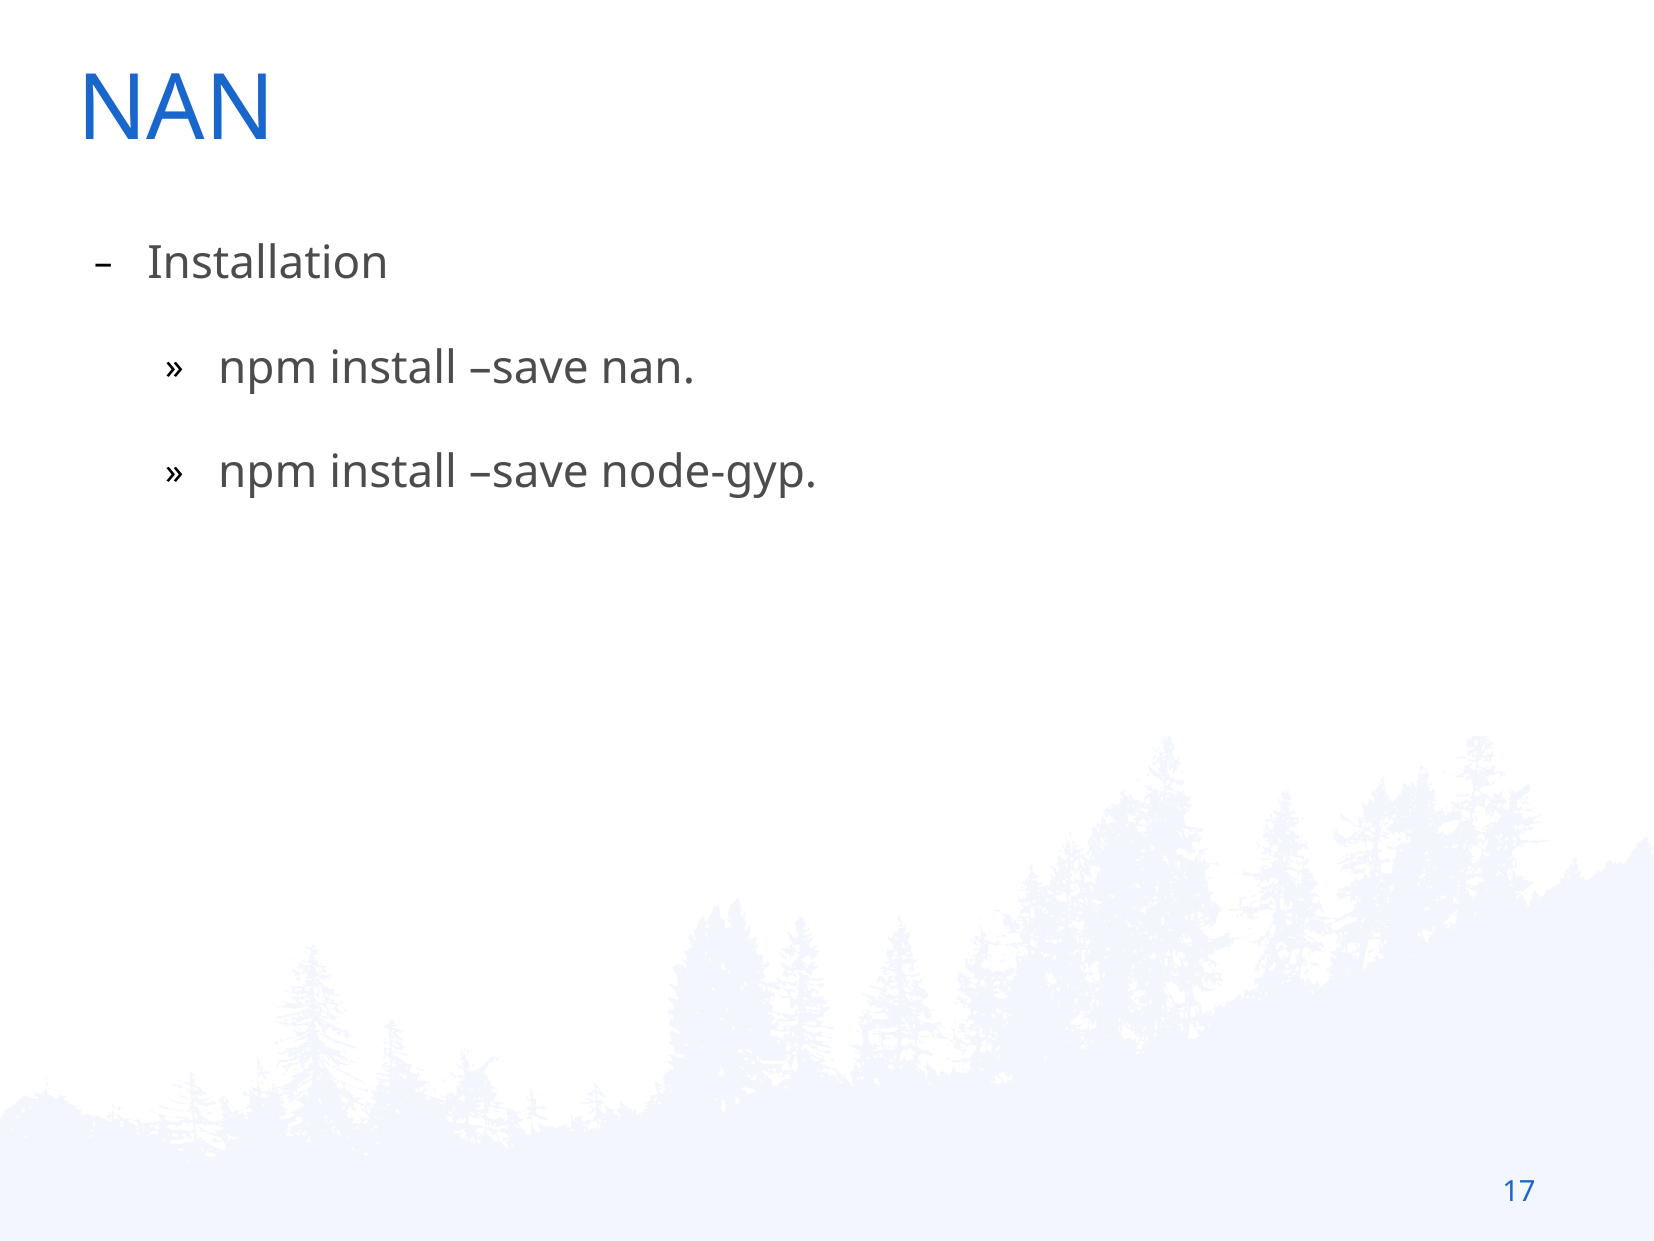

NAN
# Installation
npm install –save nan.
npm install –save node-gyp.
17